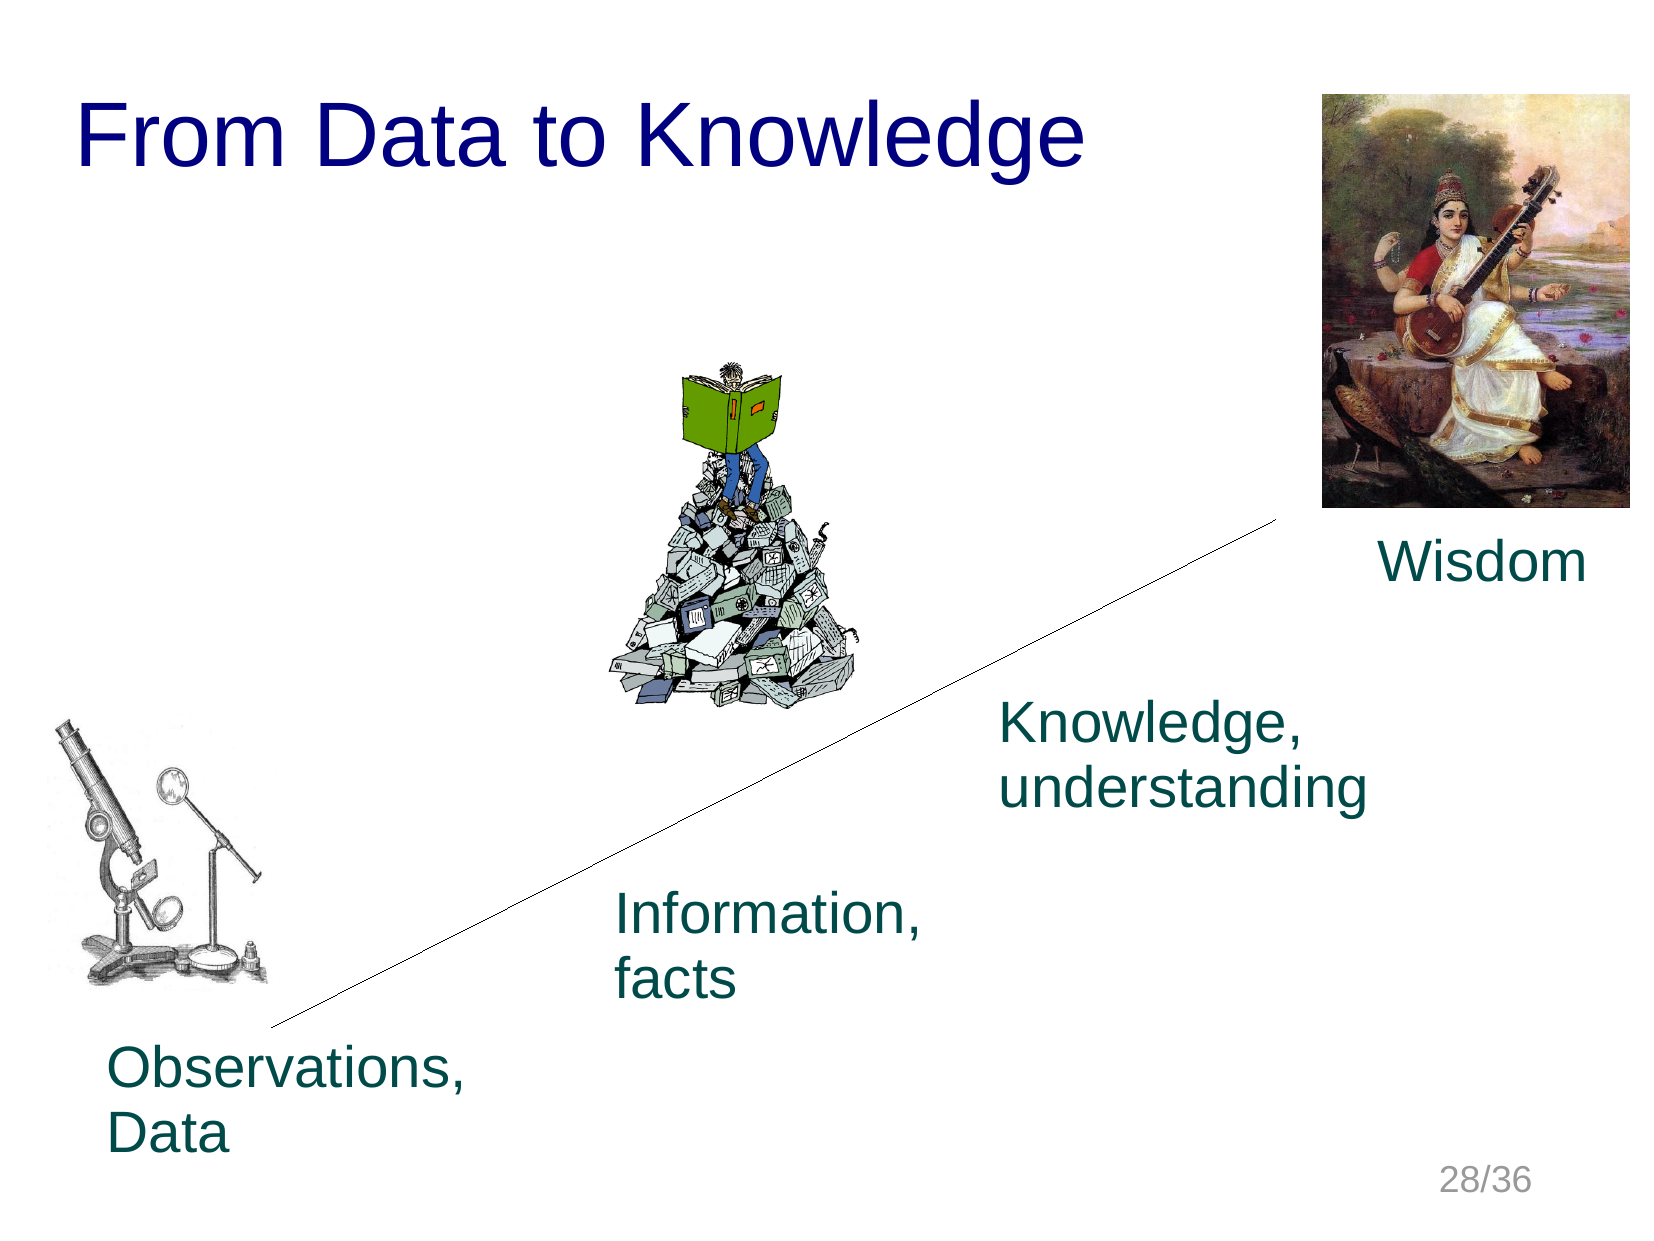

# From Data to Knowledge
Wisdom
Knowledge, understanding
Information, facts
Observations, Data